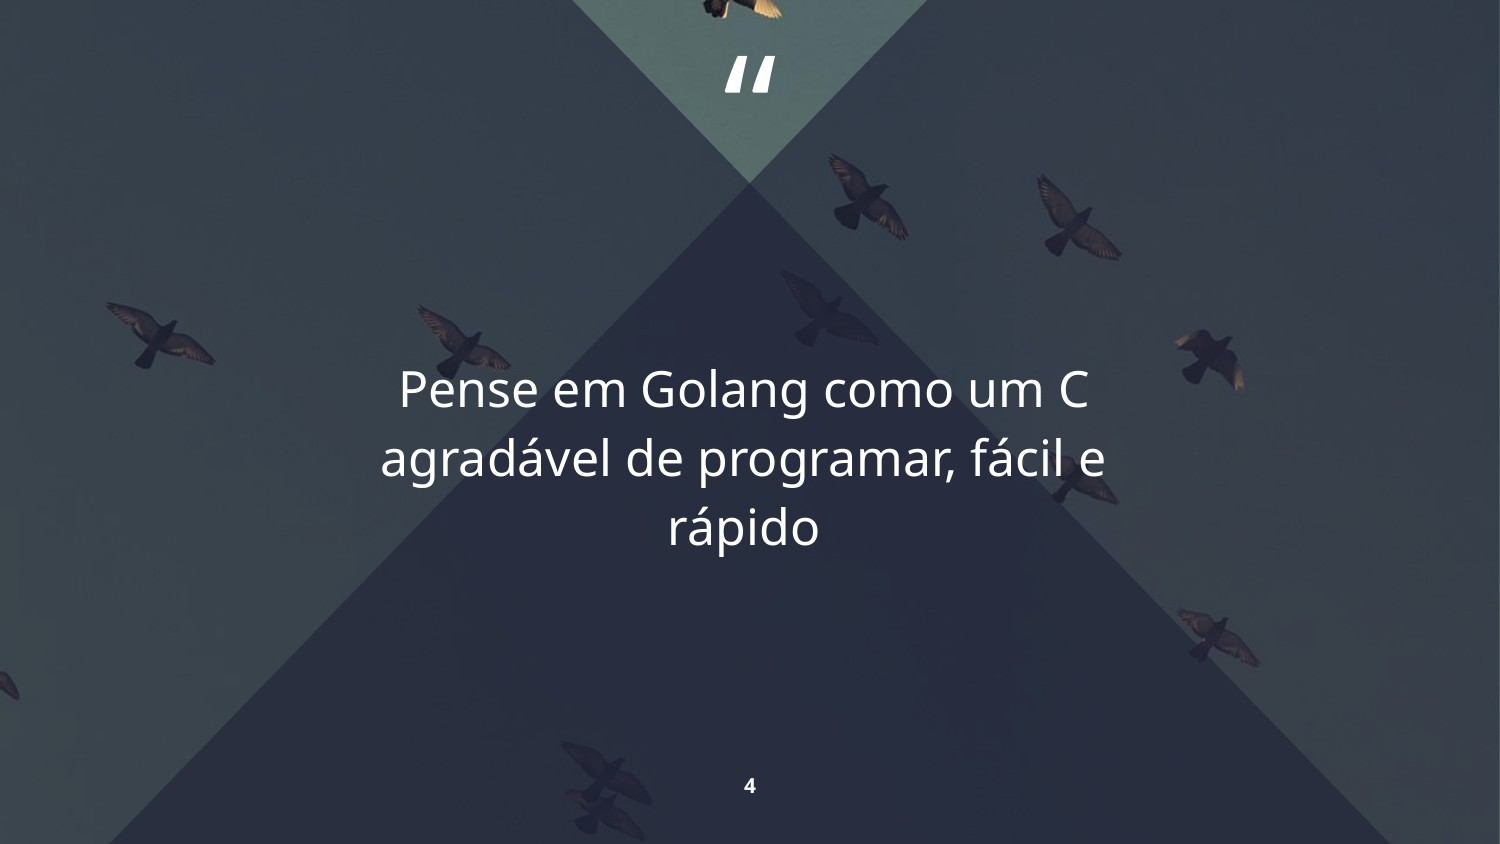

# Pense em Golang como um C agradável de programar, fácil e rápido